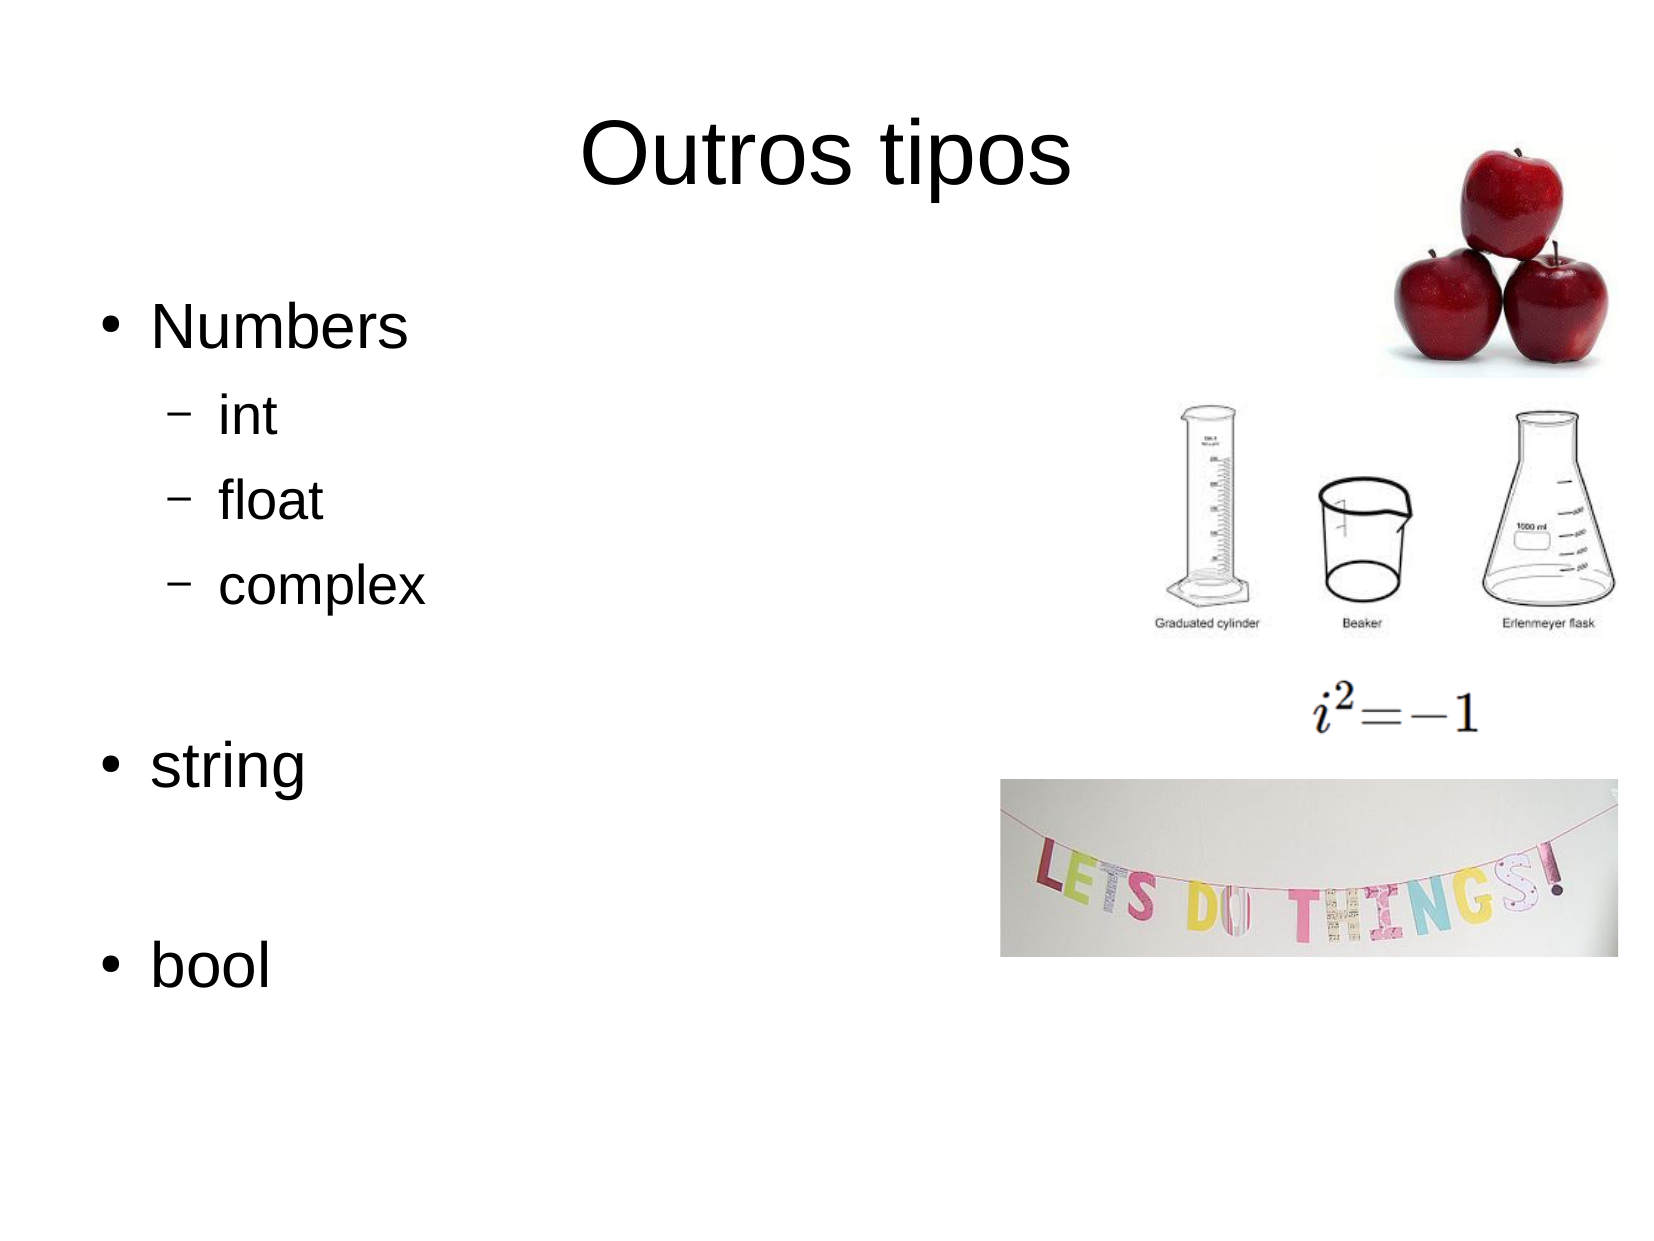

# Outros tipos
Numbers
int
float
complex
string
bool